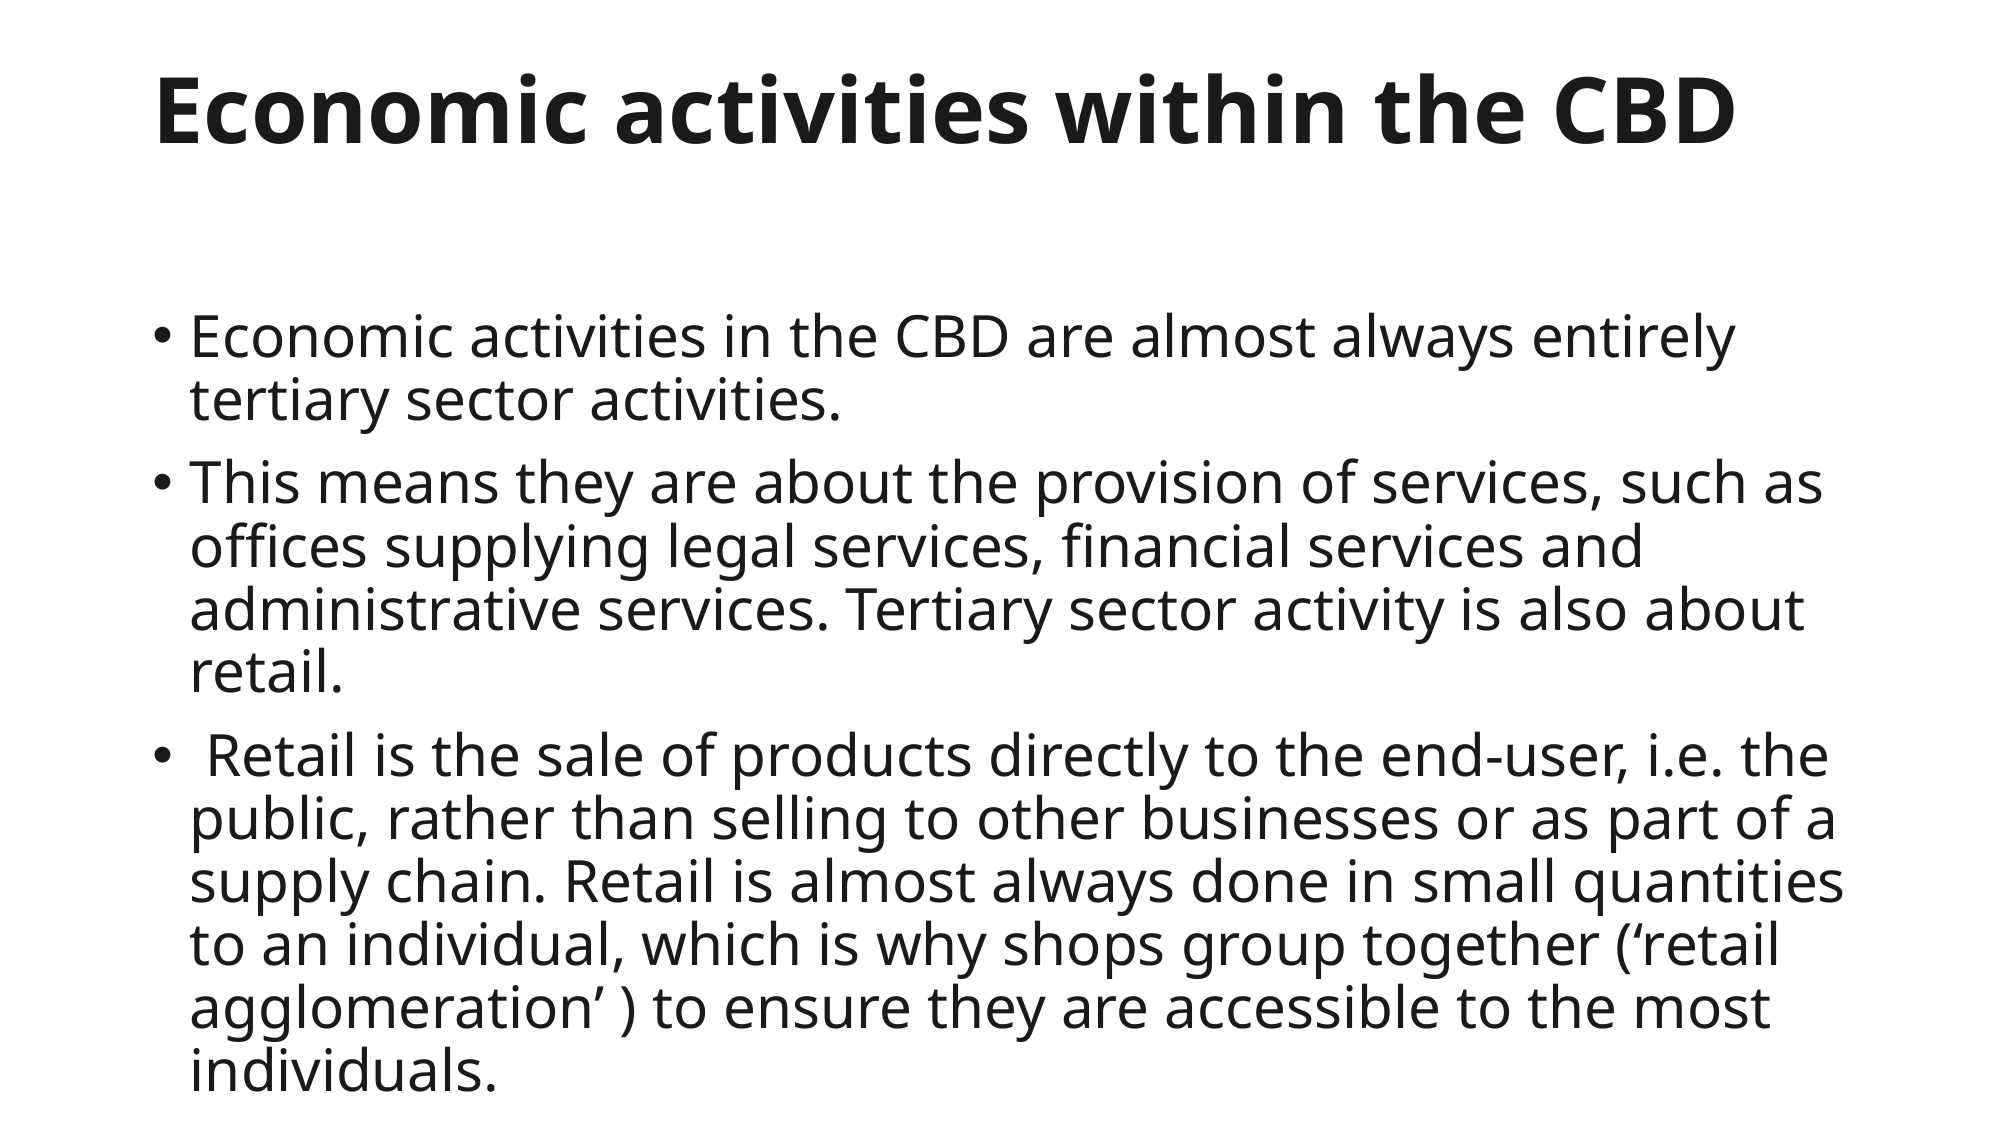

# Economic activities within the CBD
Economic activities in the CBD are almost always entirely tertiary sector activities.
This means they are about the provision of services, such as offices supplying legal services, financial services and administrative services. Tertiary sector activity is also about retail.
 Retail is the sale of products directly to the end-user, i.e. the public, rather than selling to other businesses or as part of a supply chain. Retail is almost always done in small quantities to an individual, which is why shops group together (‘retail agglomeration’ ) to ensure they are accessible to the most individuals.